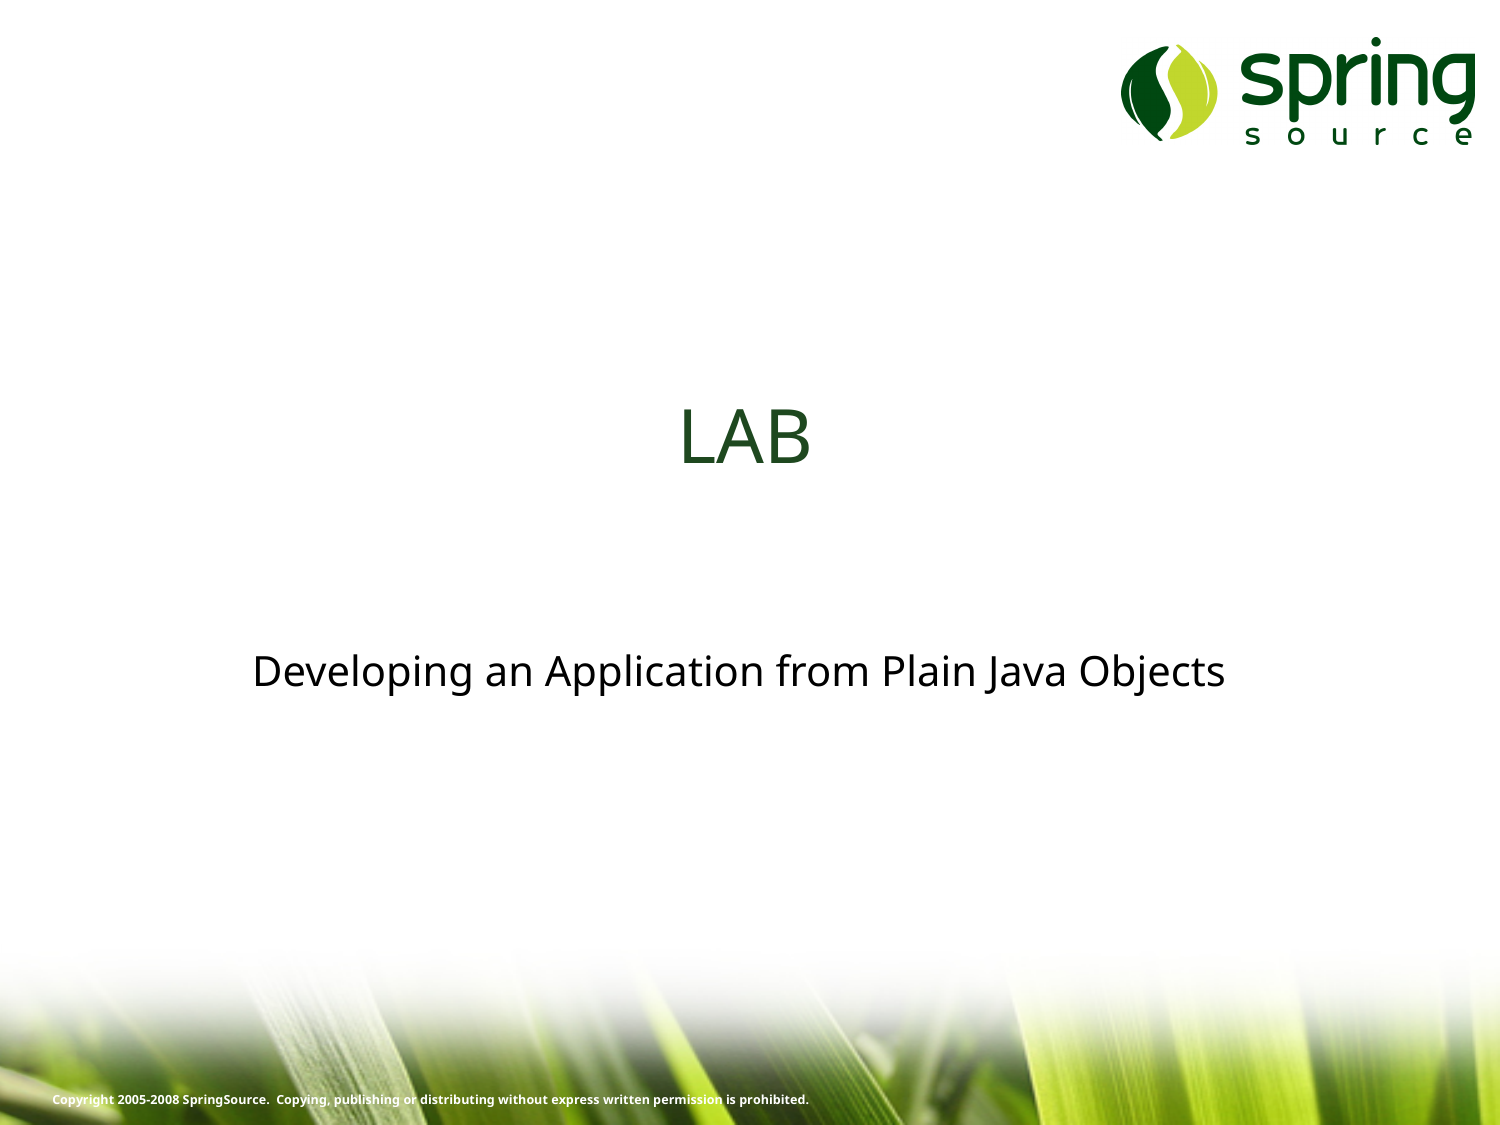

# LAB
Developing an Application from Plain Java Objects